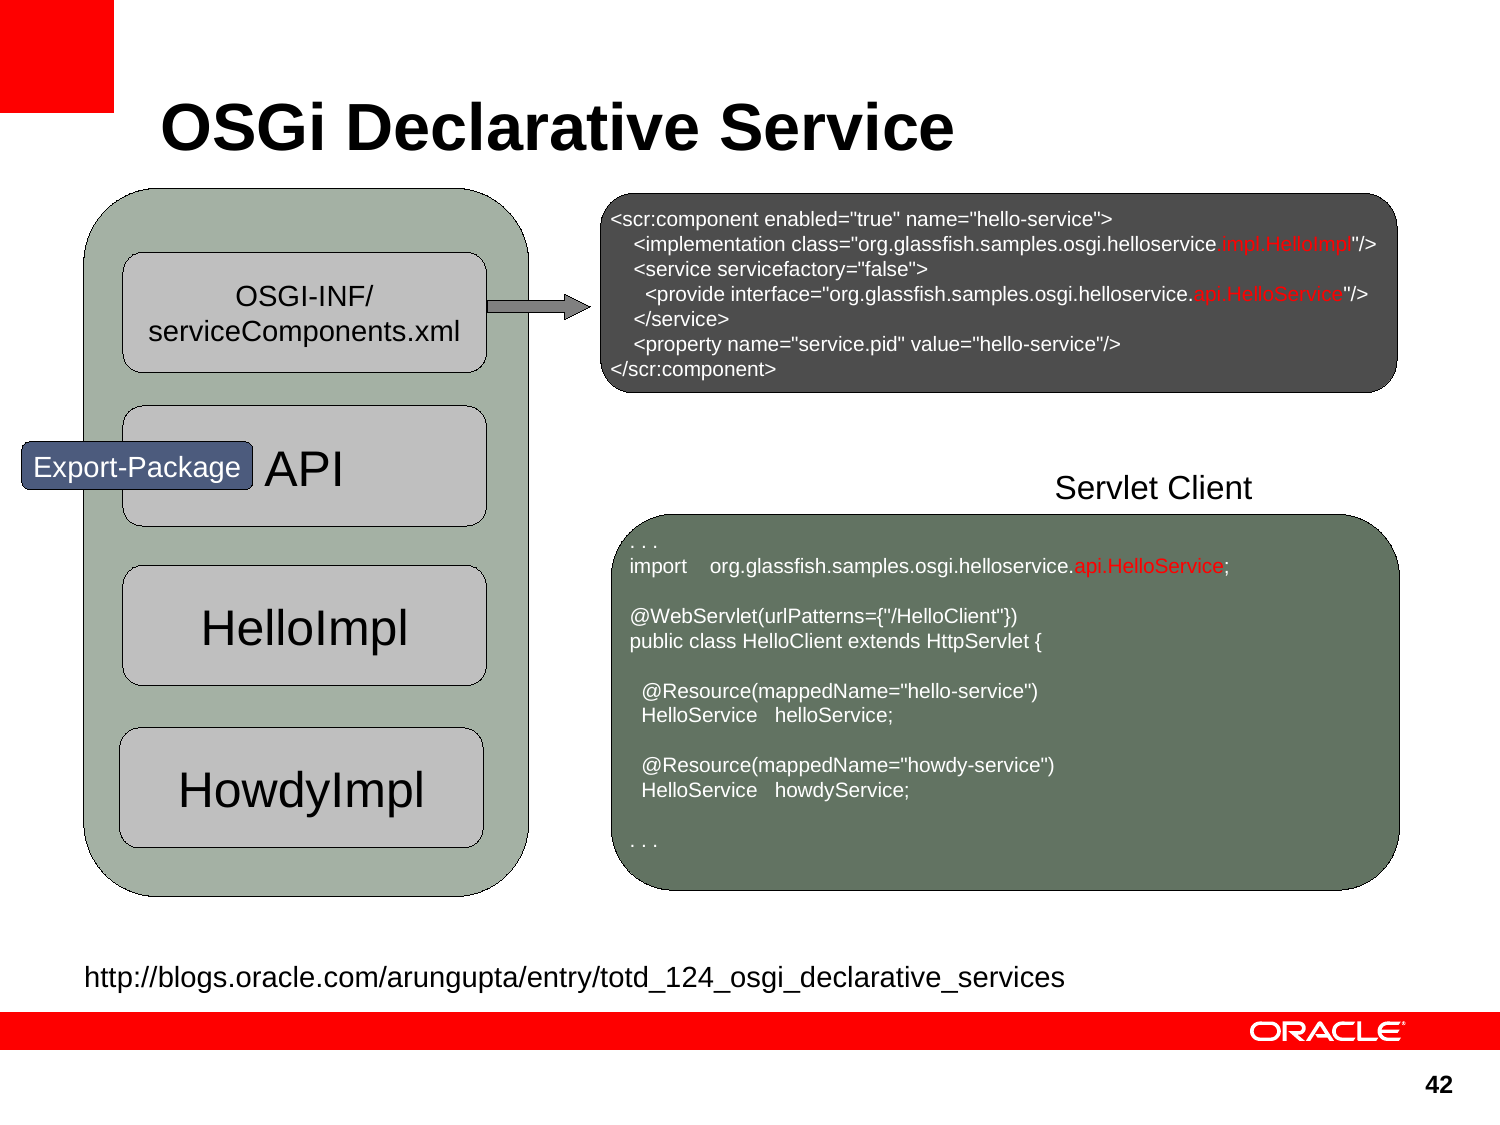

# OSGi Declarative Service
<scr:component enabled="true" name="hello-service">
    <implementation class="org.glassfish.samples.osgi.helloservice.impl.HelloImpl"/>
    <service servicefactory="false">
      <provide interface="org.glassfish.samples.osgi.helloservice.api.HelloService"/>
    </service>
    <property name="service.pid" value="hello-service"/>
</scr:component>
OSGI-INF/
serviceComponents.xml
API
Export-Package
Servlet Client
. . .
import org.glassfish.samples.osgi.helloservice.api.HelloService;
@WebServlet(urlPatterns={"/HelloClient"})
public class HelloClient extends HttpServlet {
 @Resource(mappedName="hello-service")
 HelloService helloService;
 @Resource(mappedName="howdy-service")
 HelloService howdyService;
. . .
HelloImpl
HowdyImpl
http://blogs.oracle.com/arungupta/entry/totd_124_osgi_declarative_services